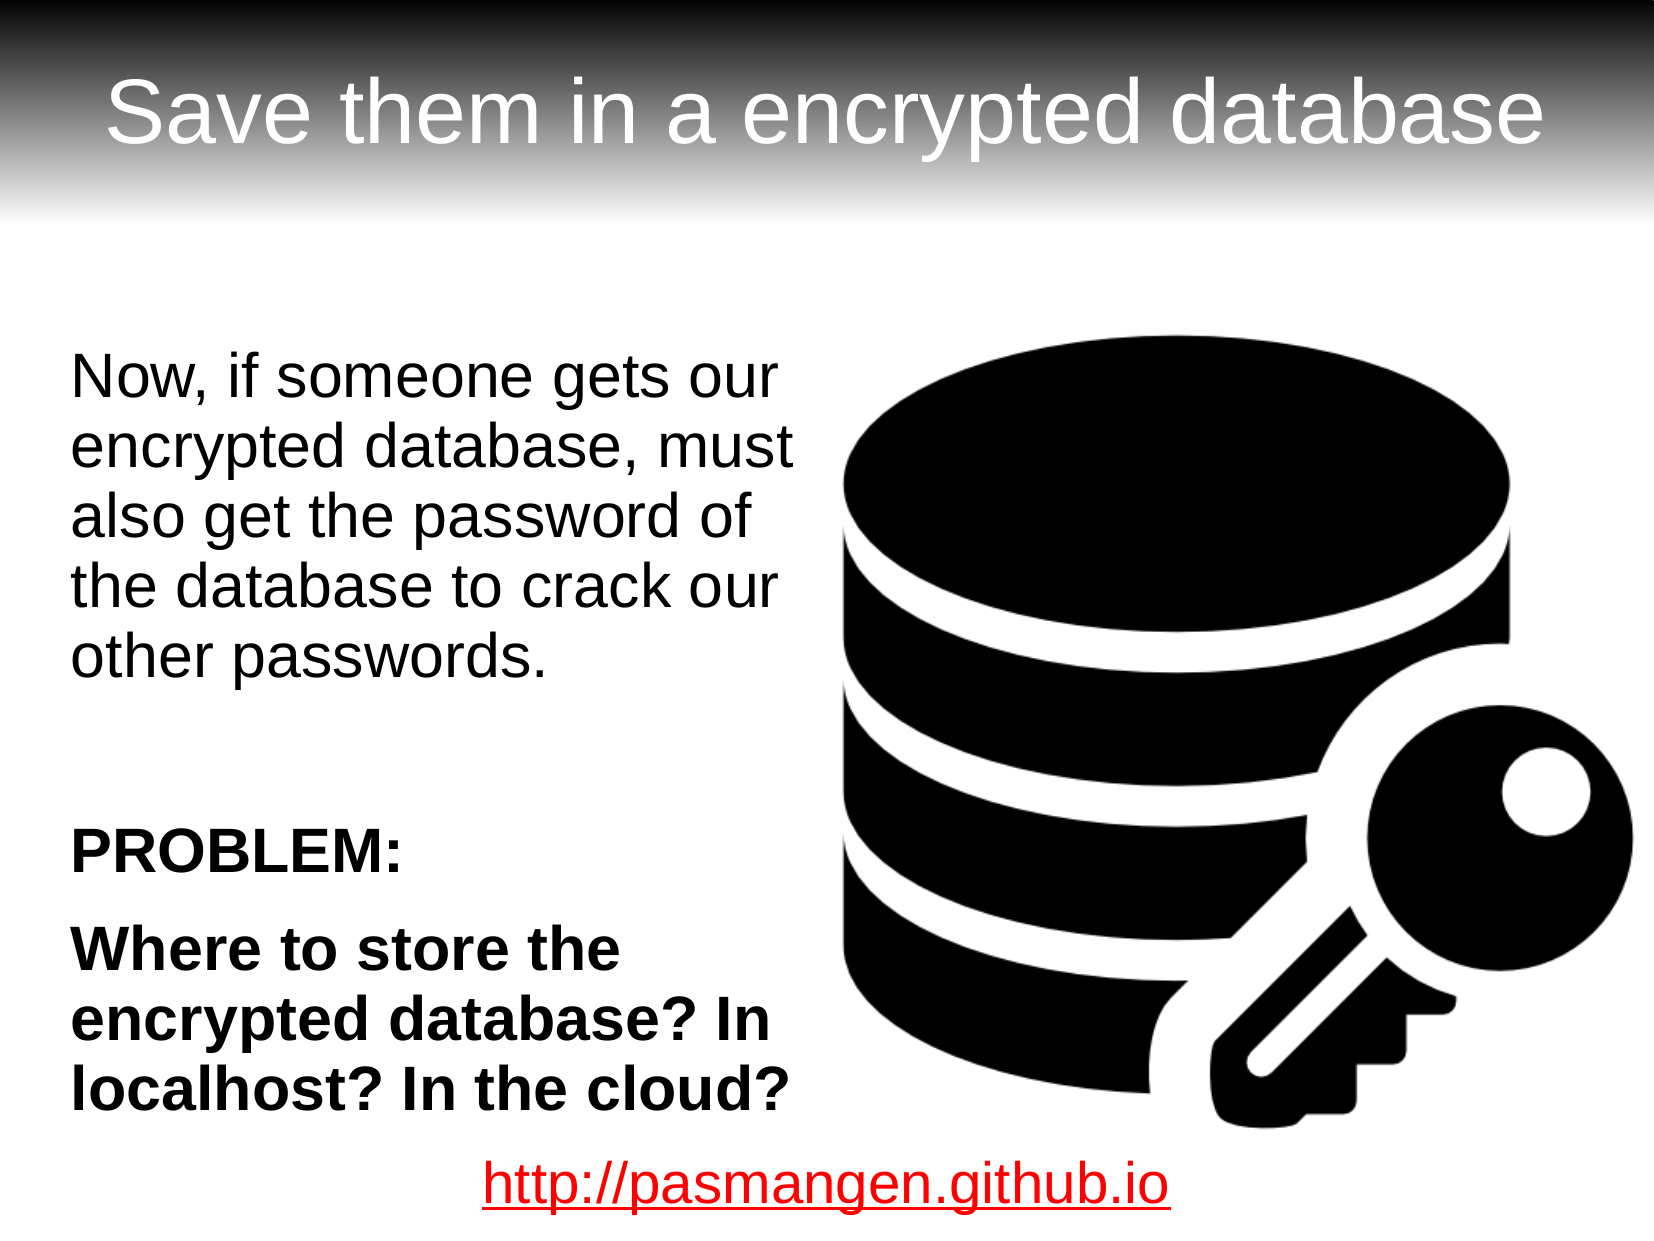

# Save them in a encrypted database
Now, if someone gets our encrypted database, must also get the password of the database to crack our other passwords.
PROBLEM:
Where to store the encrypted database? In localhost? In the cloud?
http://pasmangen.github.io